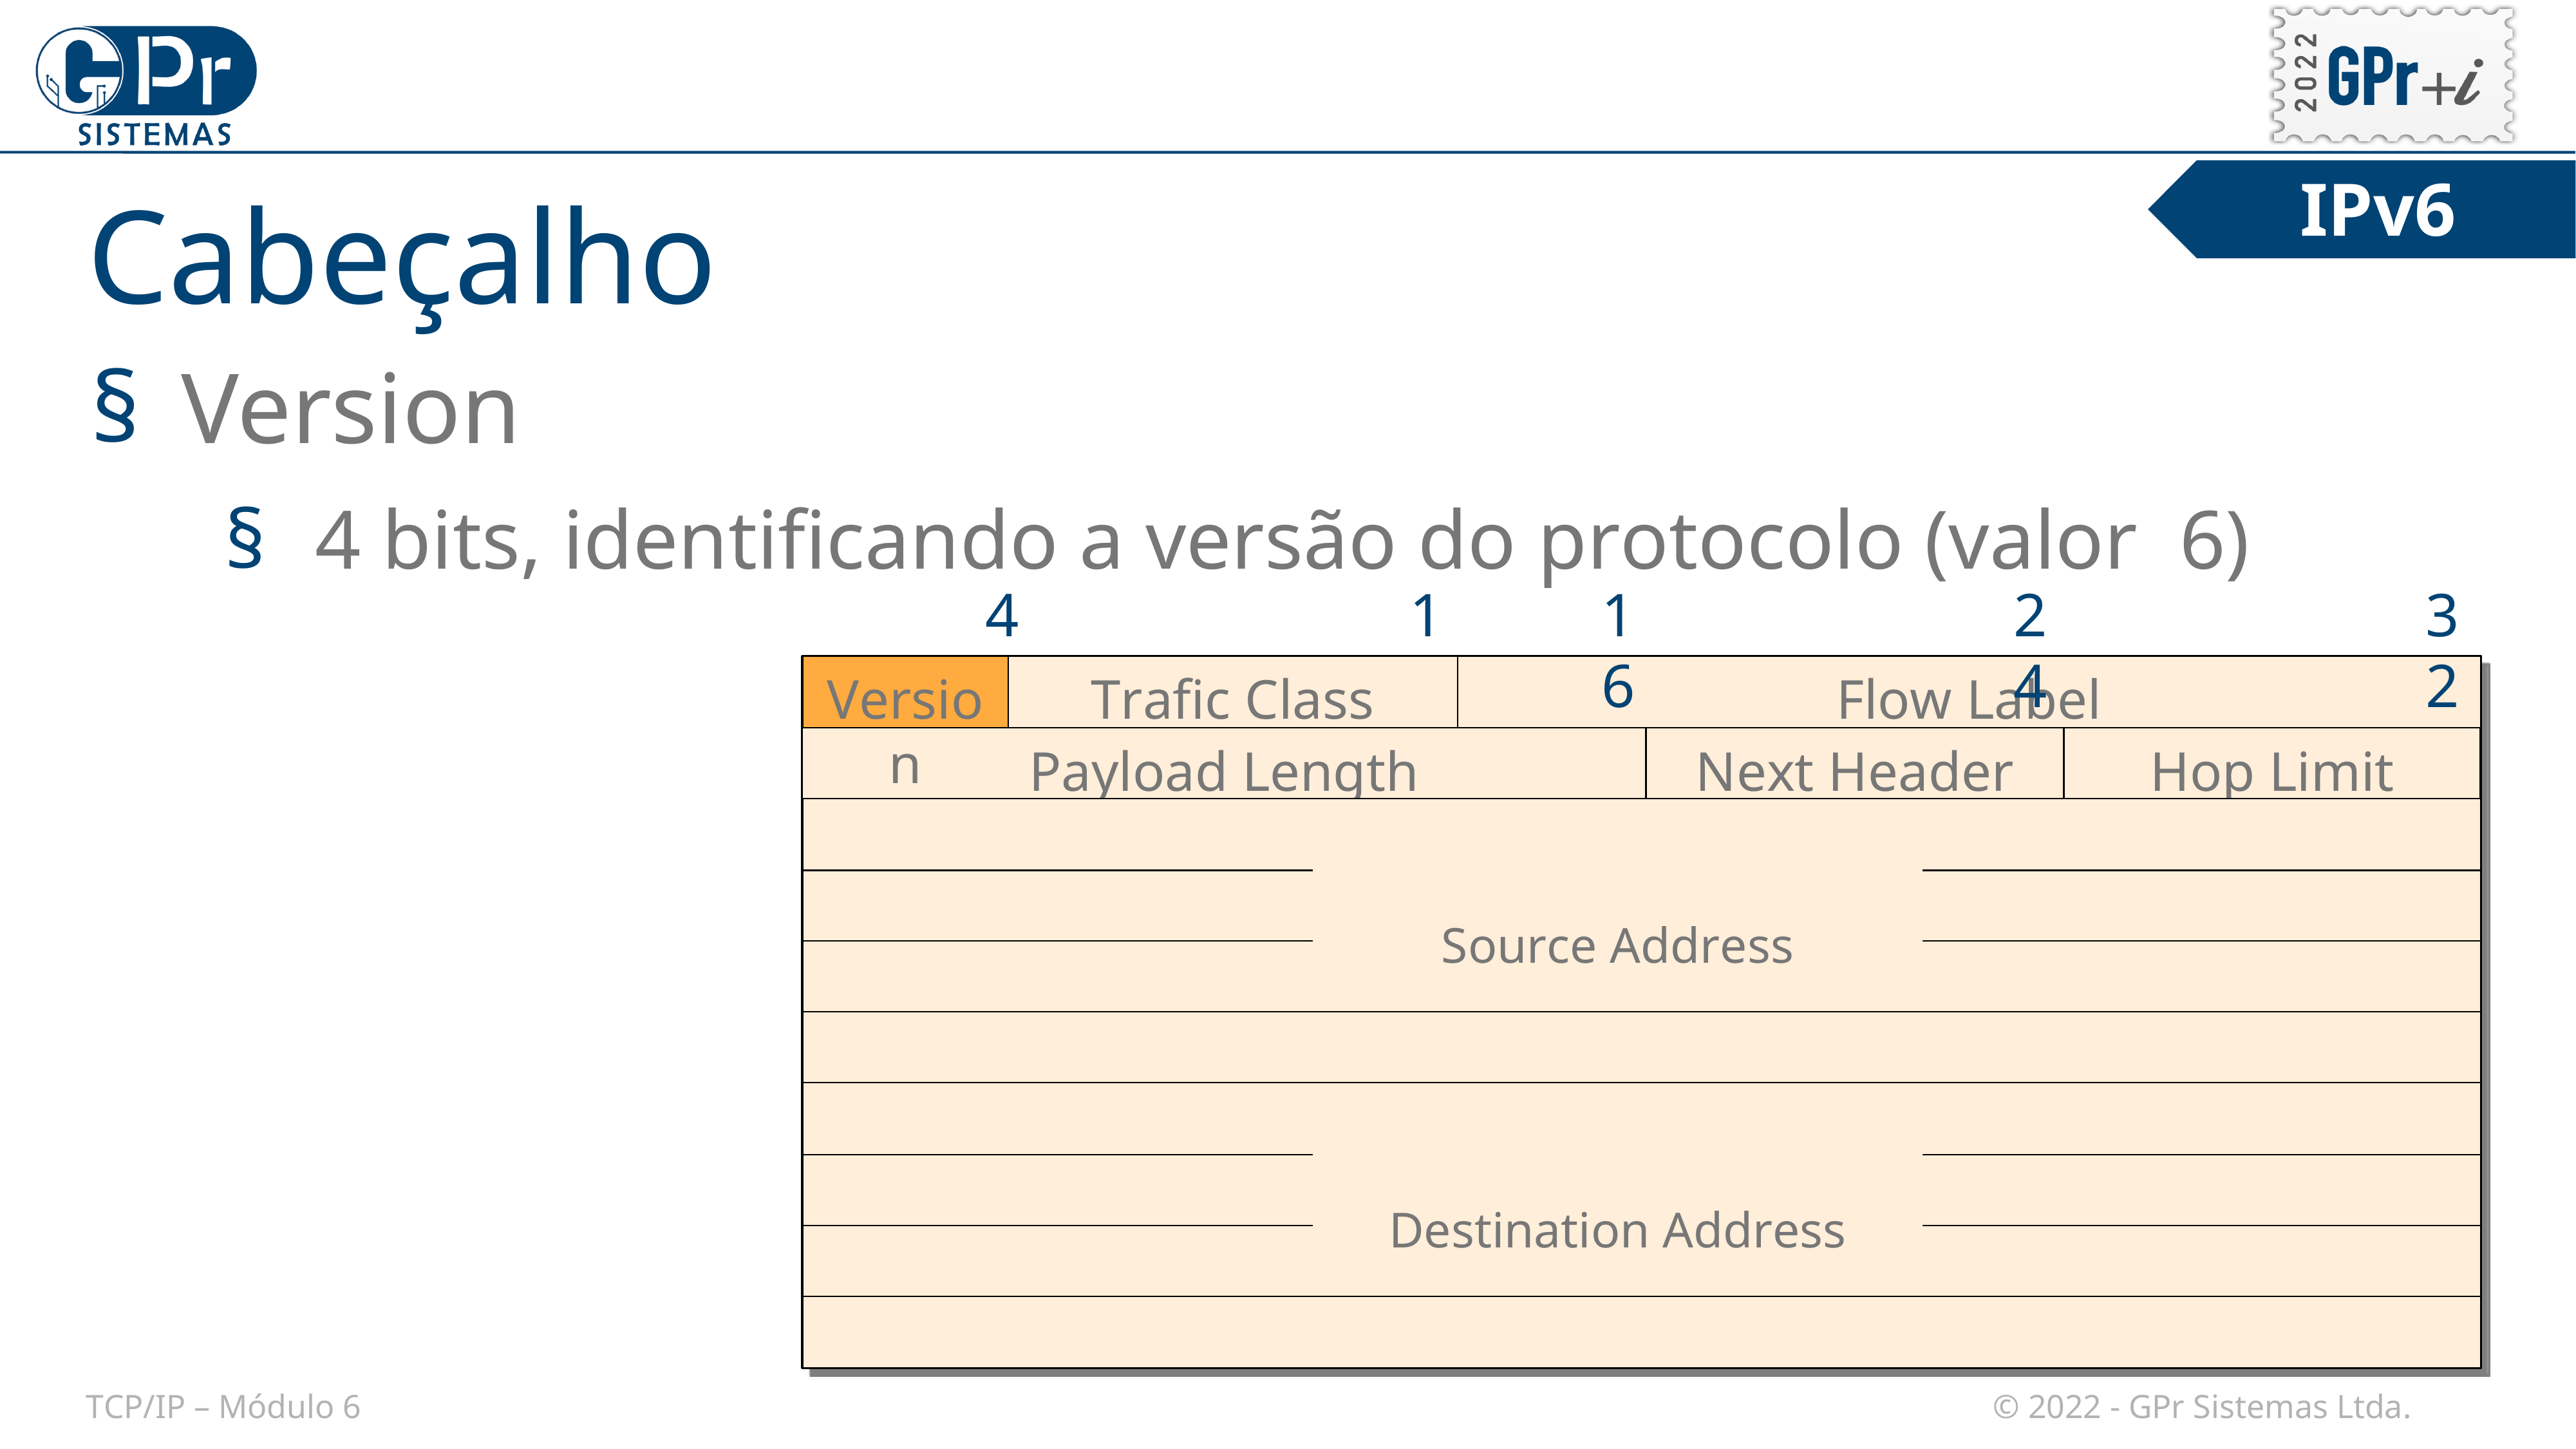

IPv6
Cabeçalho
# Version
4 bits, identificando a versão do protocolo (valor 6)
4
12
16
24
32
Version
Trafic Class
Flow Label
Next Header
Payload Length
Hop Limit
Source Address
Destination Address